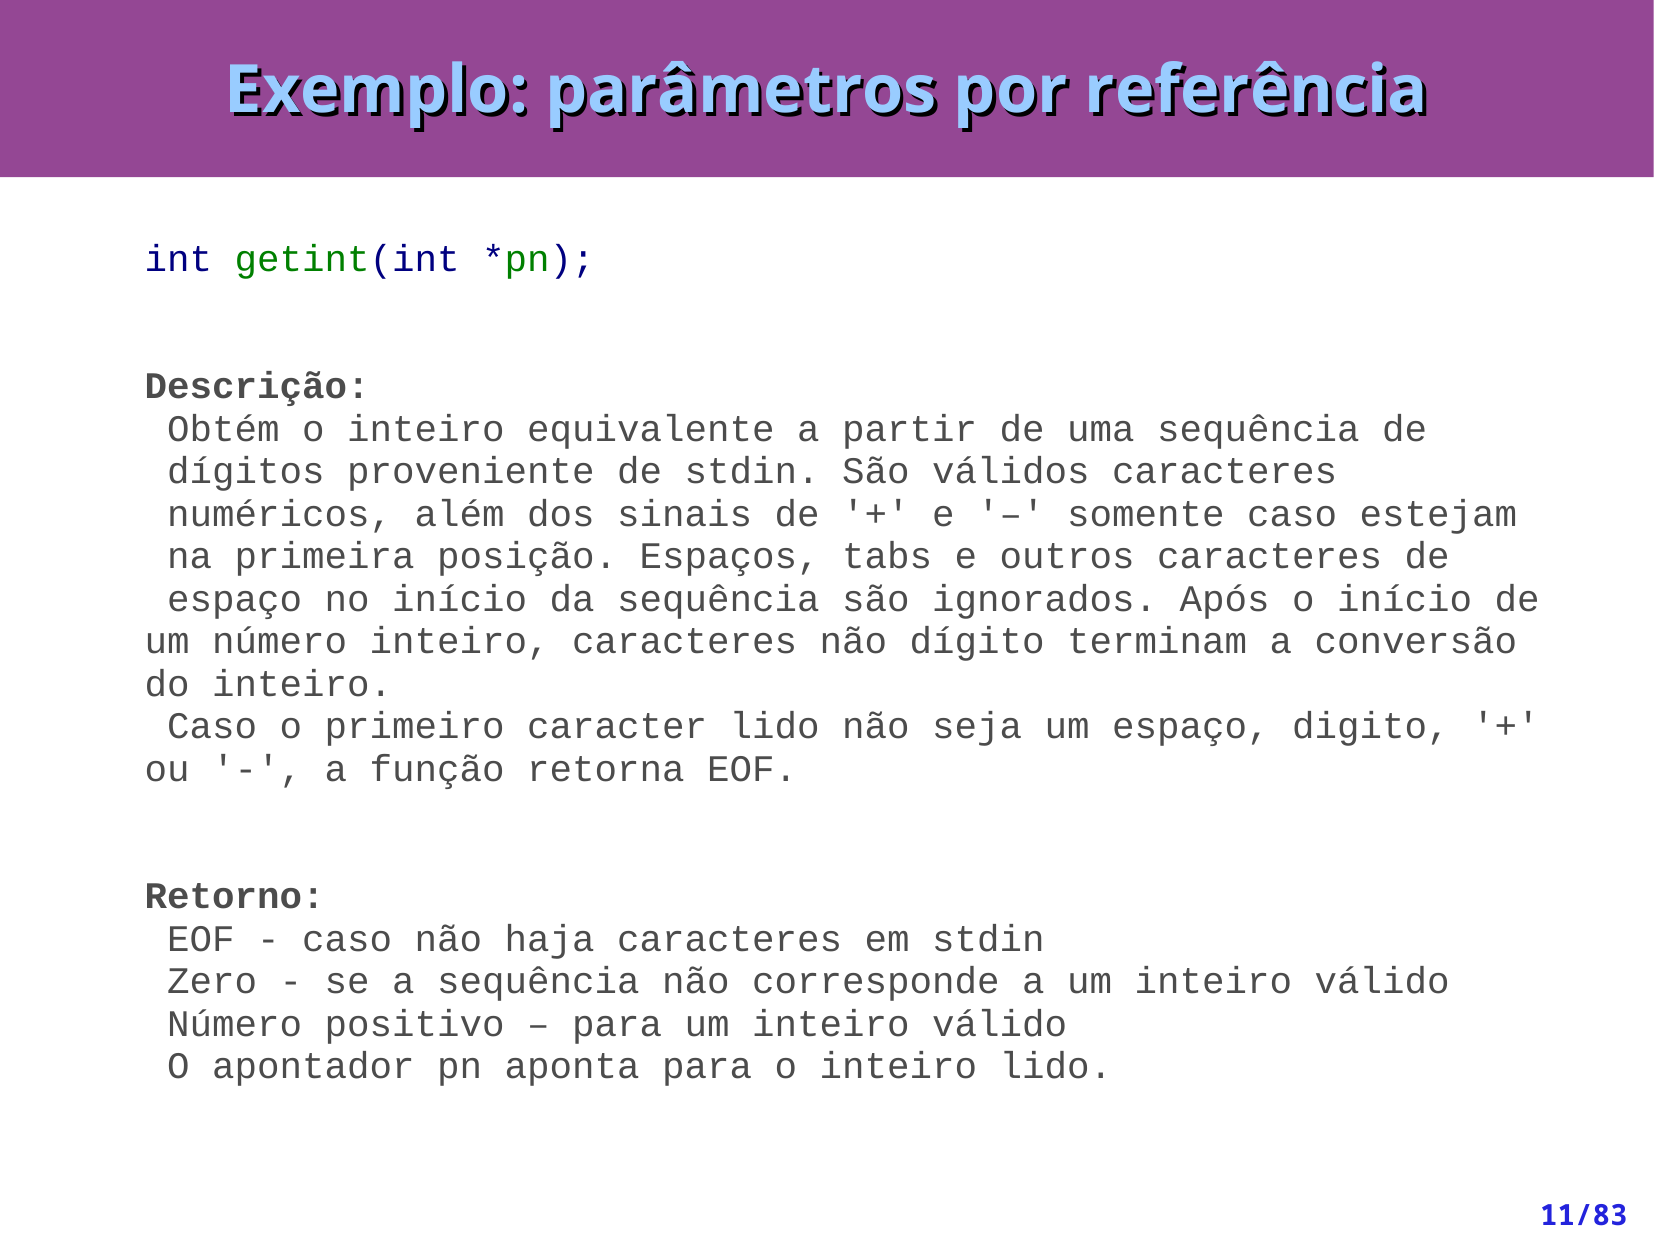

# Exemplo: parâmetros por referência
int getint(int *pn);
Descrição:
 Obtém o inteiro equivalente a partir de uma sequência de
 dígitos proveniente de stdin. São válidos caracteres
 numéricos, além dos sinais de '+' e '–' somente caso estejam
 na primeira posição. Espaços, tabs e outros caracteres de
 espaço no início da sequência são ignorados. Após o início de um número inteiro, caracteres não dígito terminam a conversão do inteiro.
 Caso o primeiro caracter lido não seja um espaço, digito, '+' ou '-', a função retorna EOF.
Retorno:
 EOF - caso não haja caracteres em stdin
 Zero - se a sequência não corresponde a um inteiro válido
 Número positivo – para um inteiro válido
 O apontador pn aponta para o inteiro lido.
11